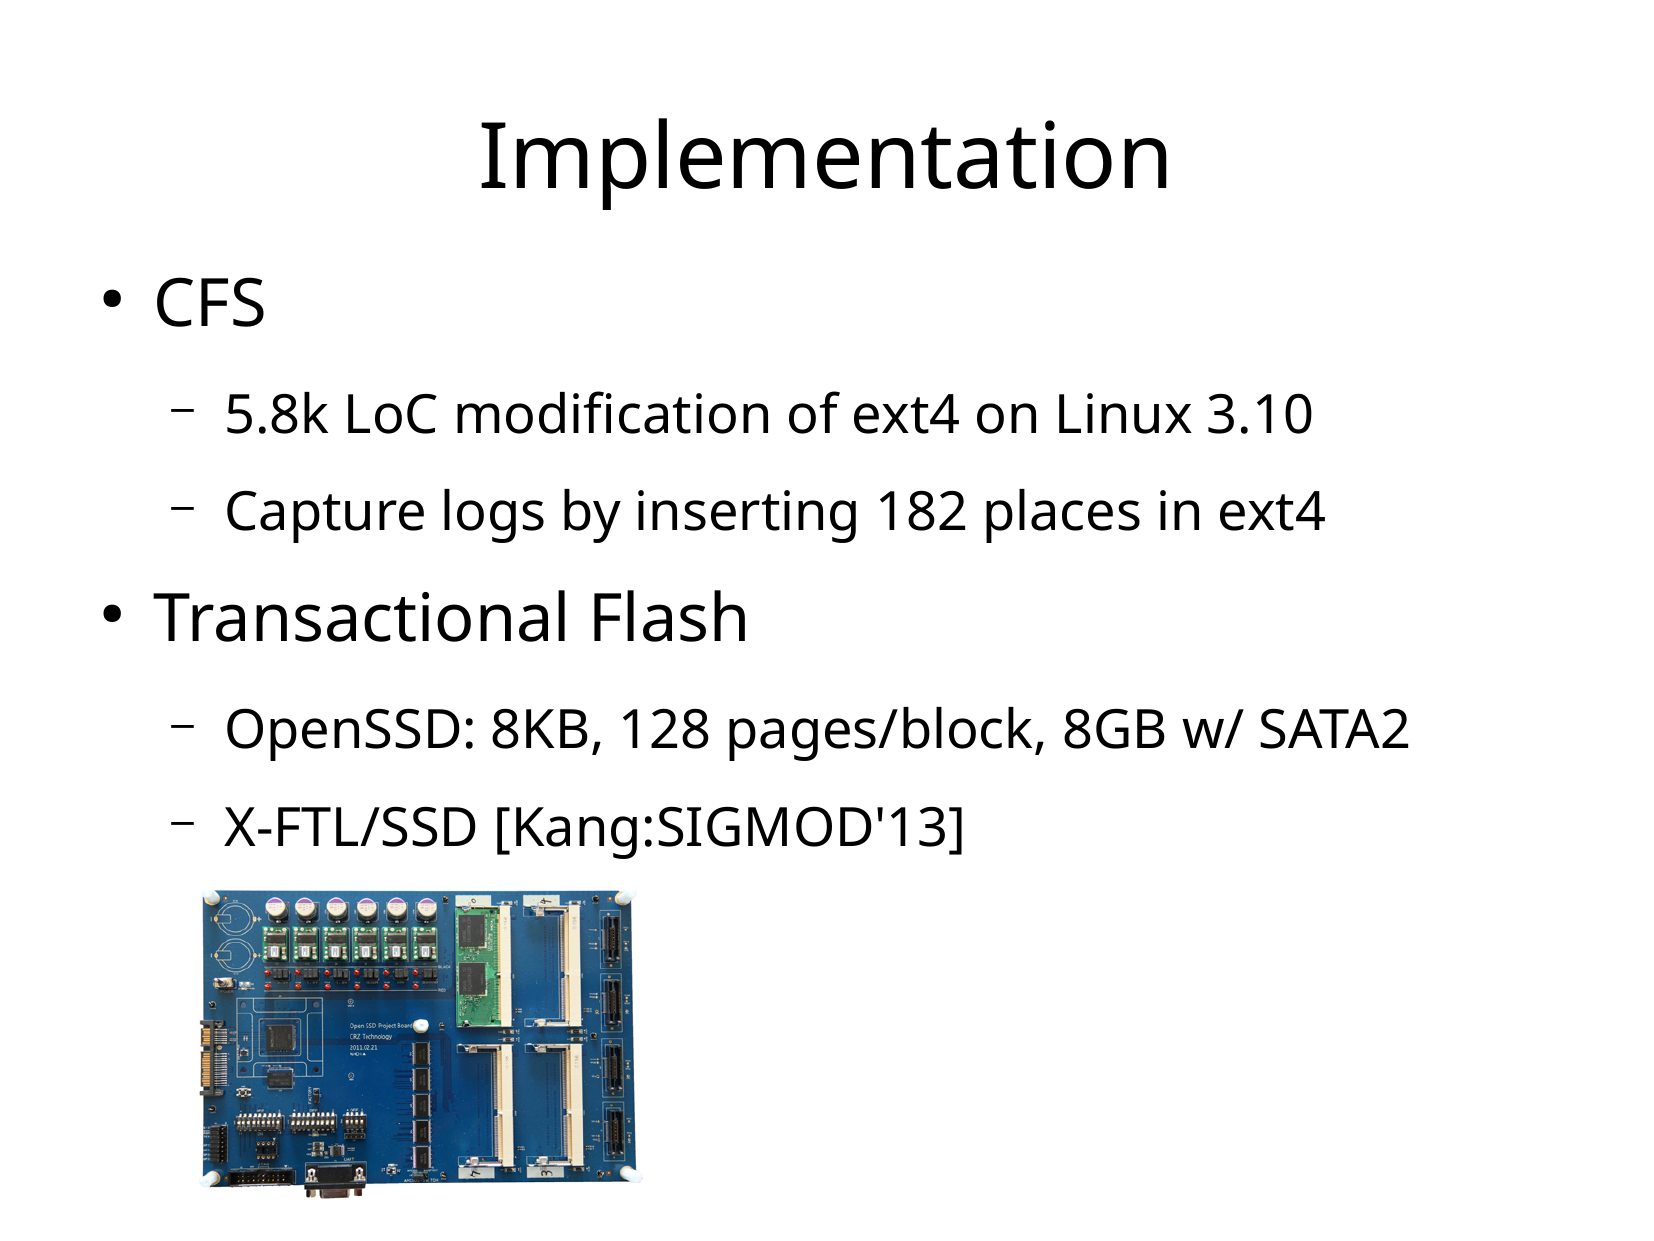

# Implementation
CFS
5.8k LoC modification of ext4 on Linux 3.10
Capture logs by inserting 182 places in ext4
Transactional Flash
OpenSSD: 8KB, 128 pages/block, 8GB w/ SATA2
X-FTL/SSD [Kang:SIGMOD'13]